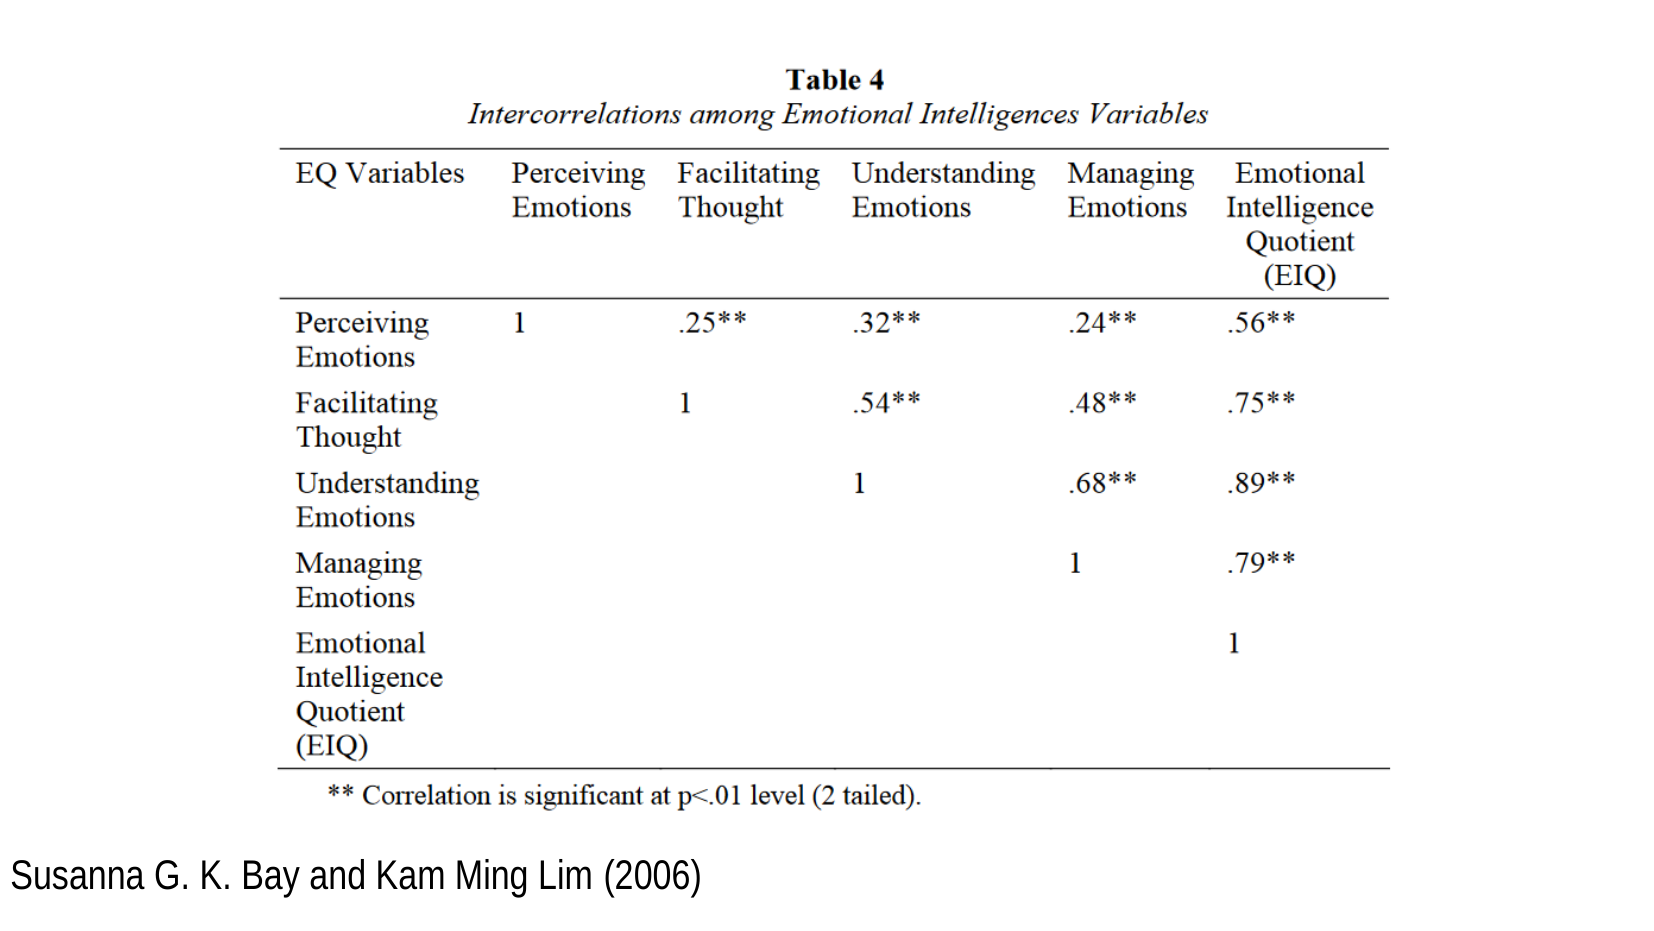

Susanna G. K. Bay and Kam Ming Lim (2006)